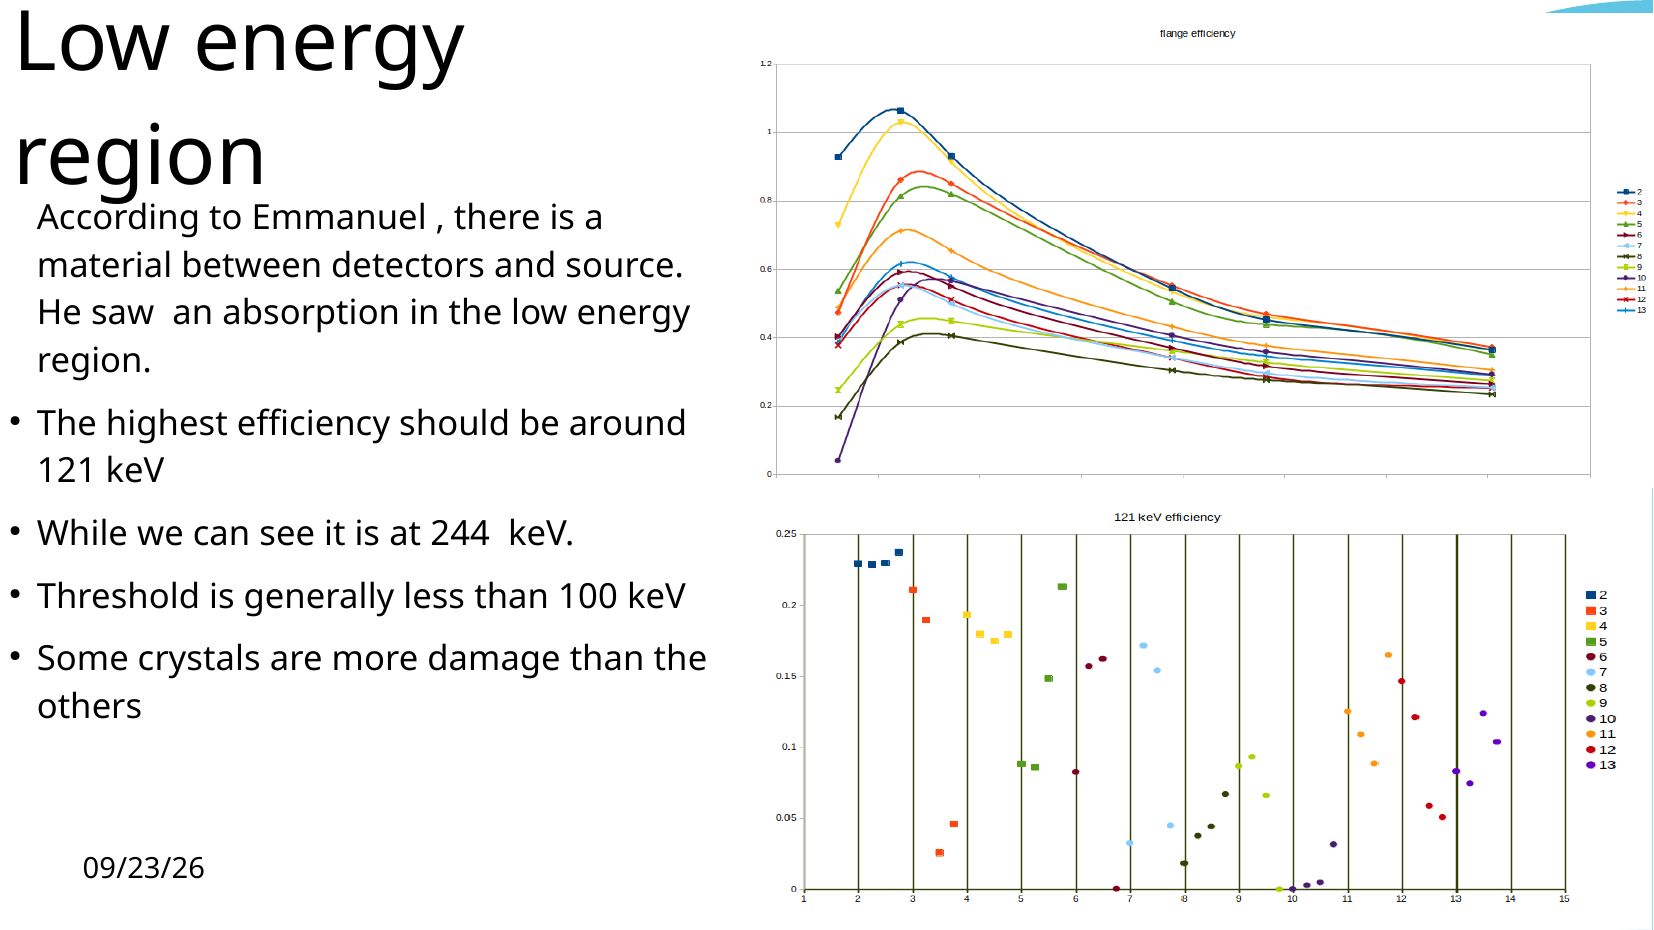

# Low energy region
According to Emmanuel , there is a material between detectors and source. He saw an absorption in the low energy region.
The highest efficiency should be around 121 keV
While we can see it is at 244 keV.
Threshold is generally less than 100 keV
Some crystals are more damage than the others
15